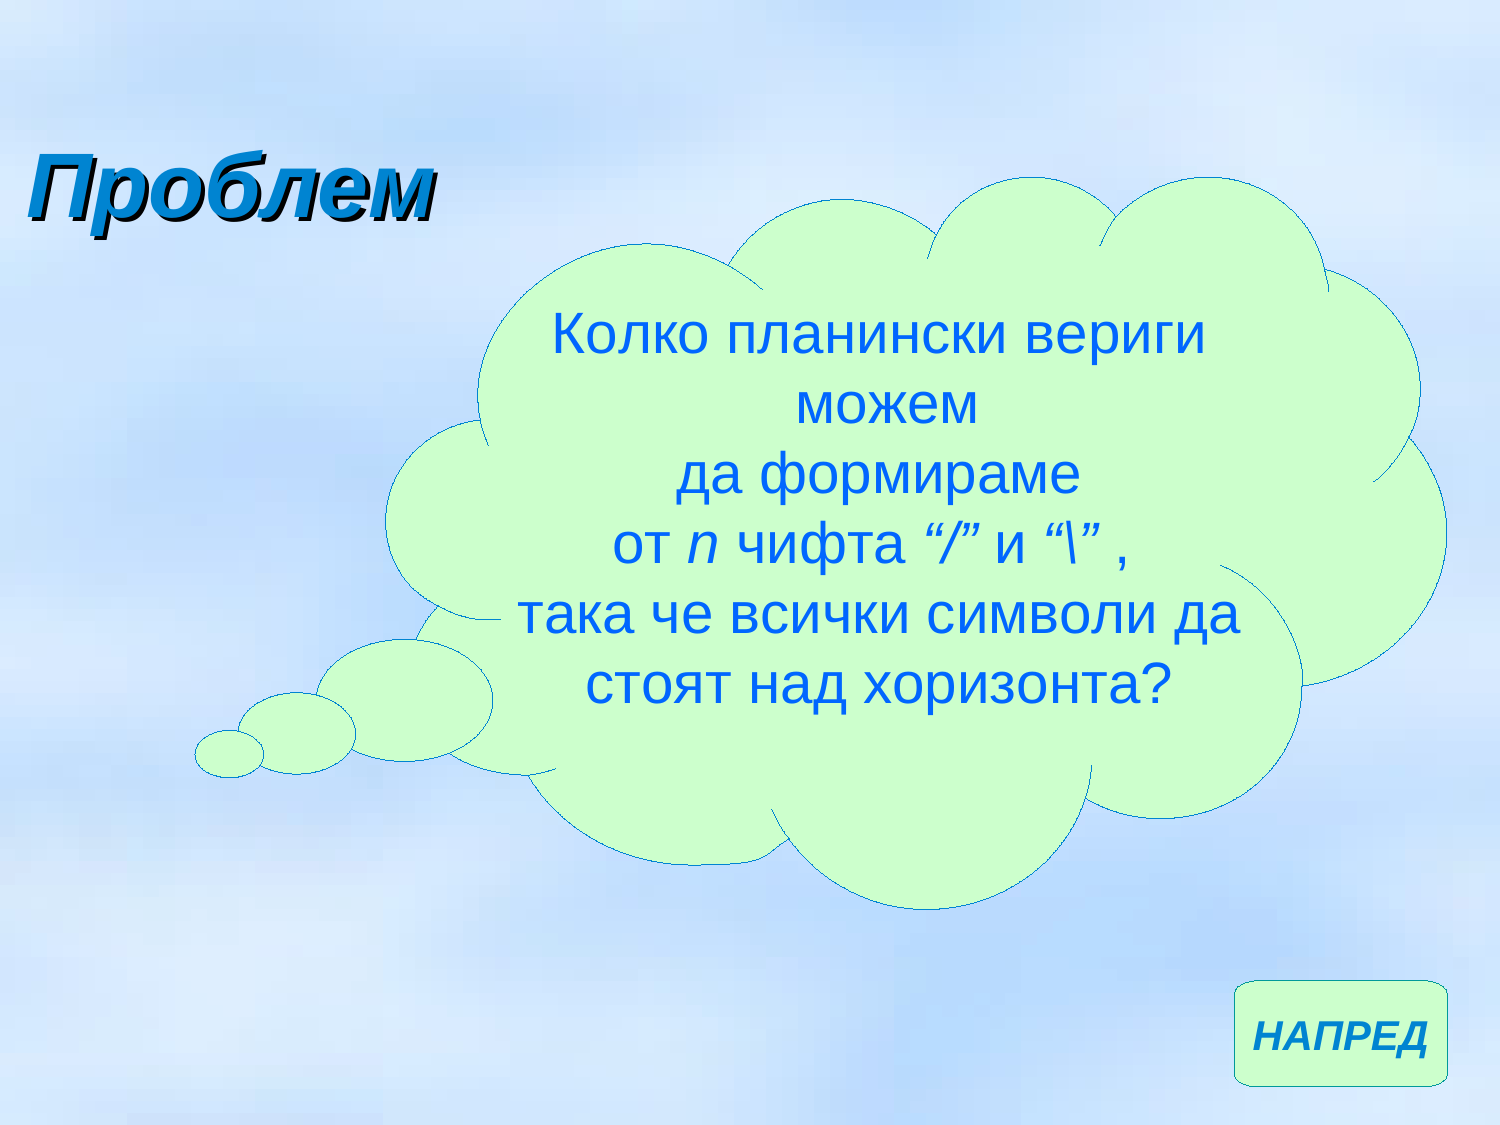

# Проблем
Колко планински вериги
 можем
 да формираме
от n чифта “/” и “\” ,
така че всички символи да
стоят над хоризонта?
НАПРЕД